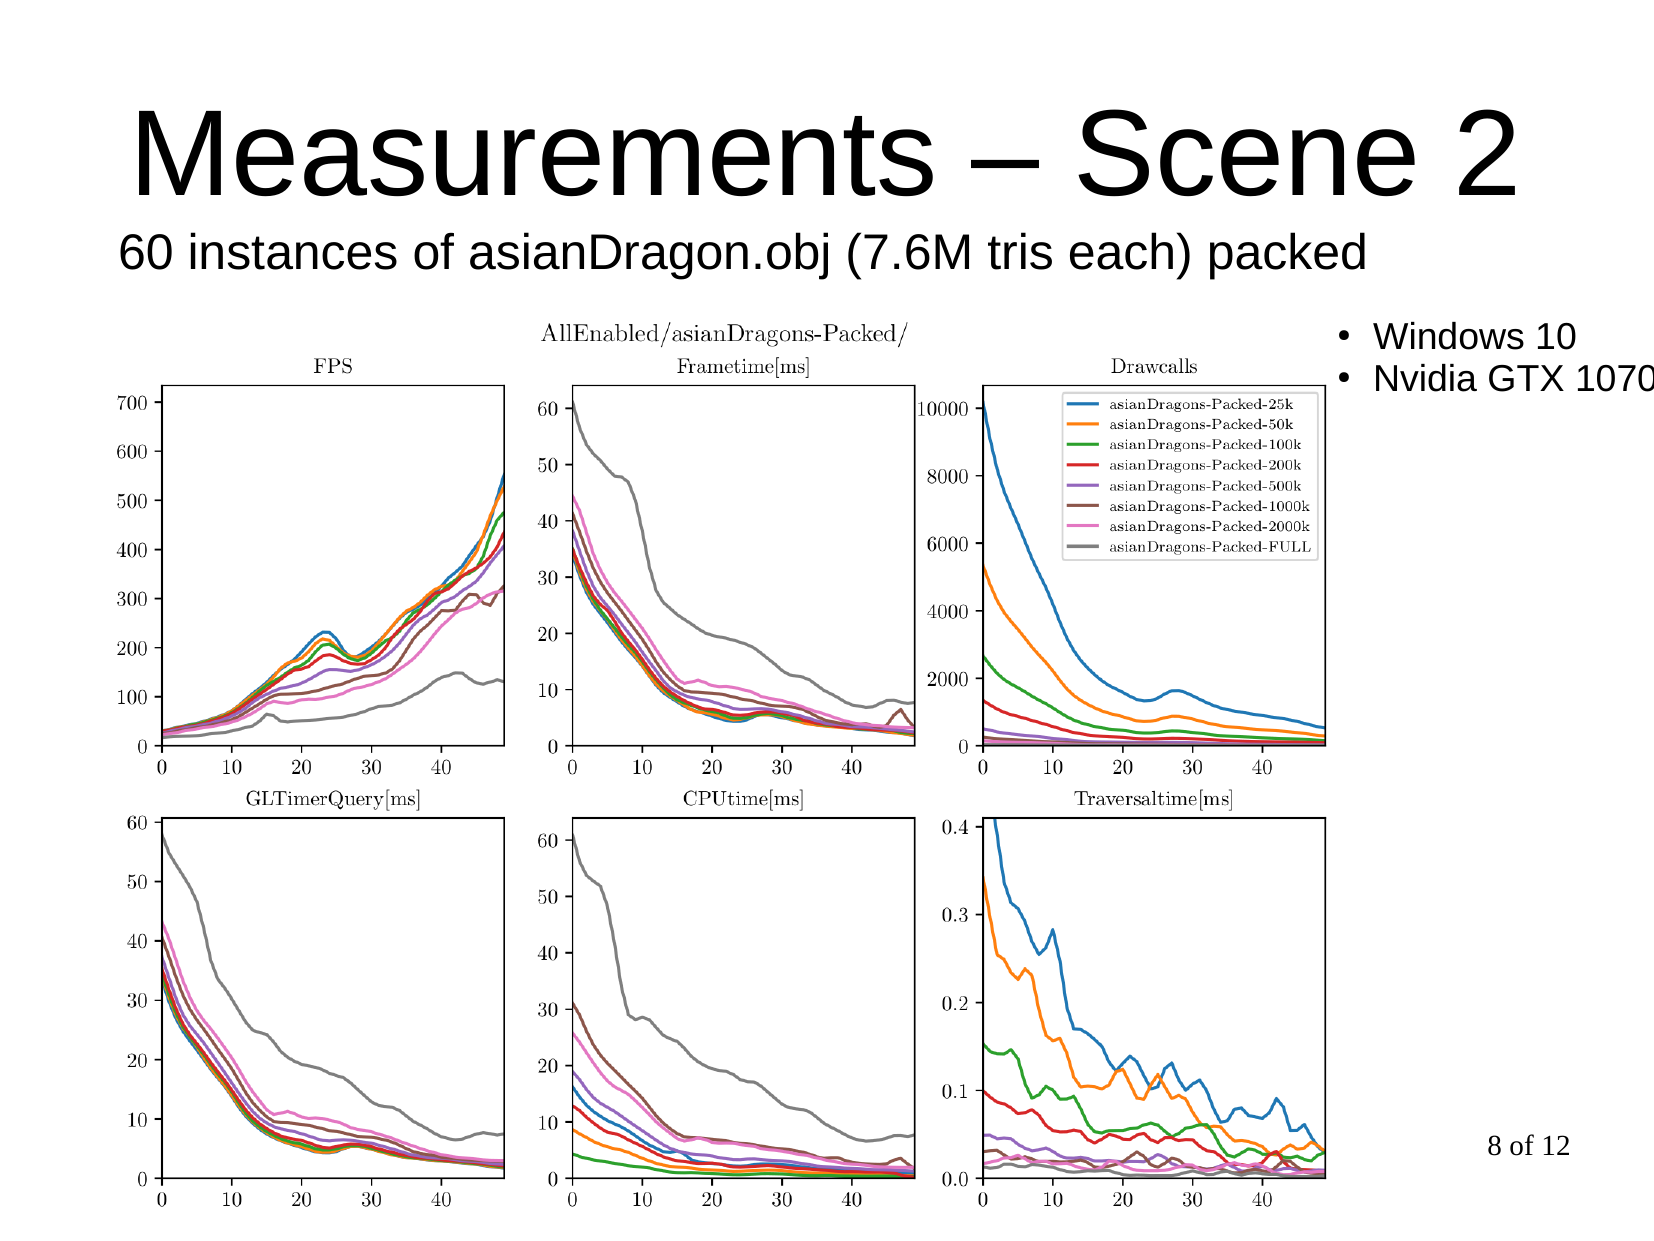

# Measurements – Scene 2
60 instances of asianDragon.obj (7.6M tris each) packed
Windows 10
Nvidia GTX 1070
8